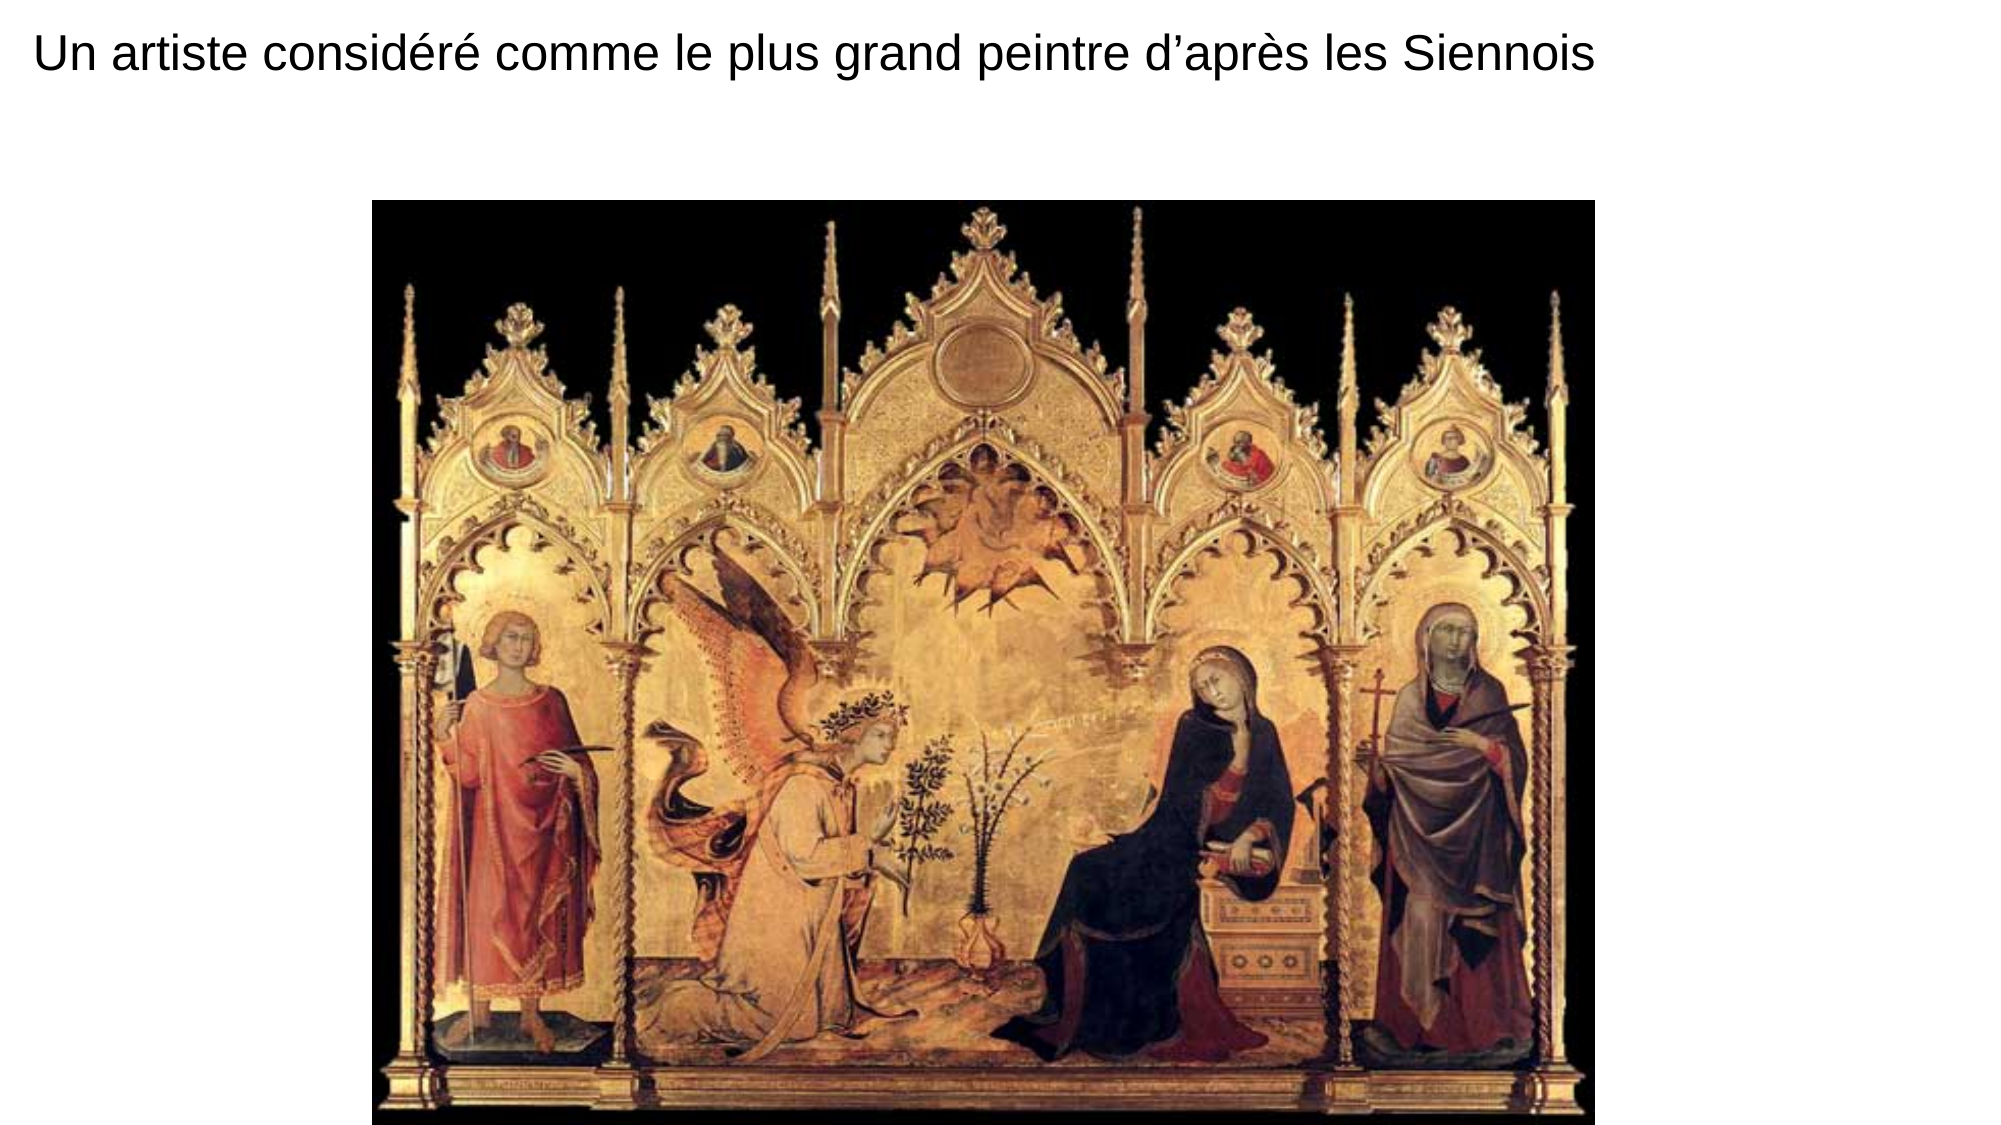

# Un artiste considéré comme le plus grand peintre d’après les Siennois